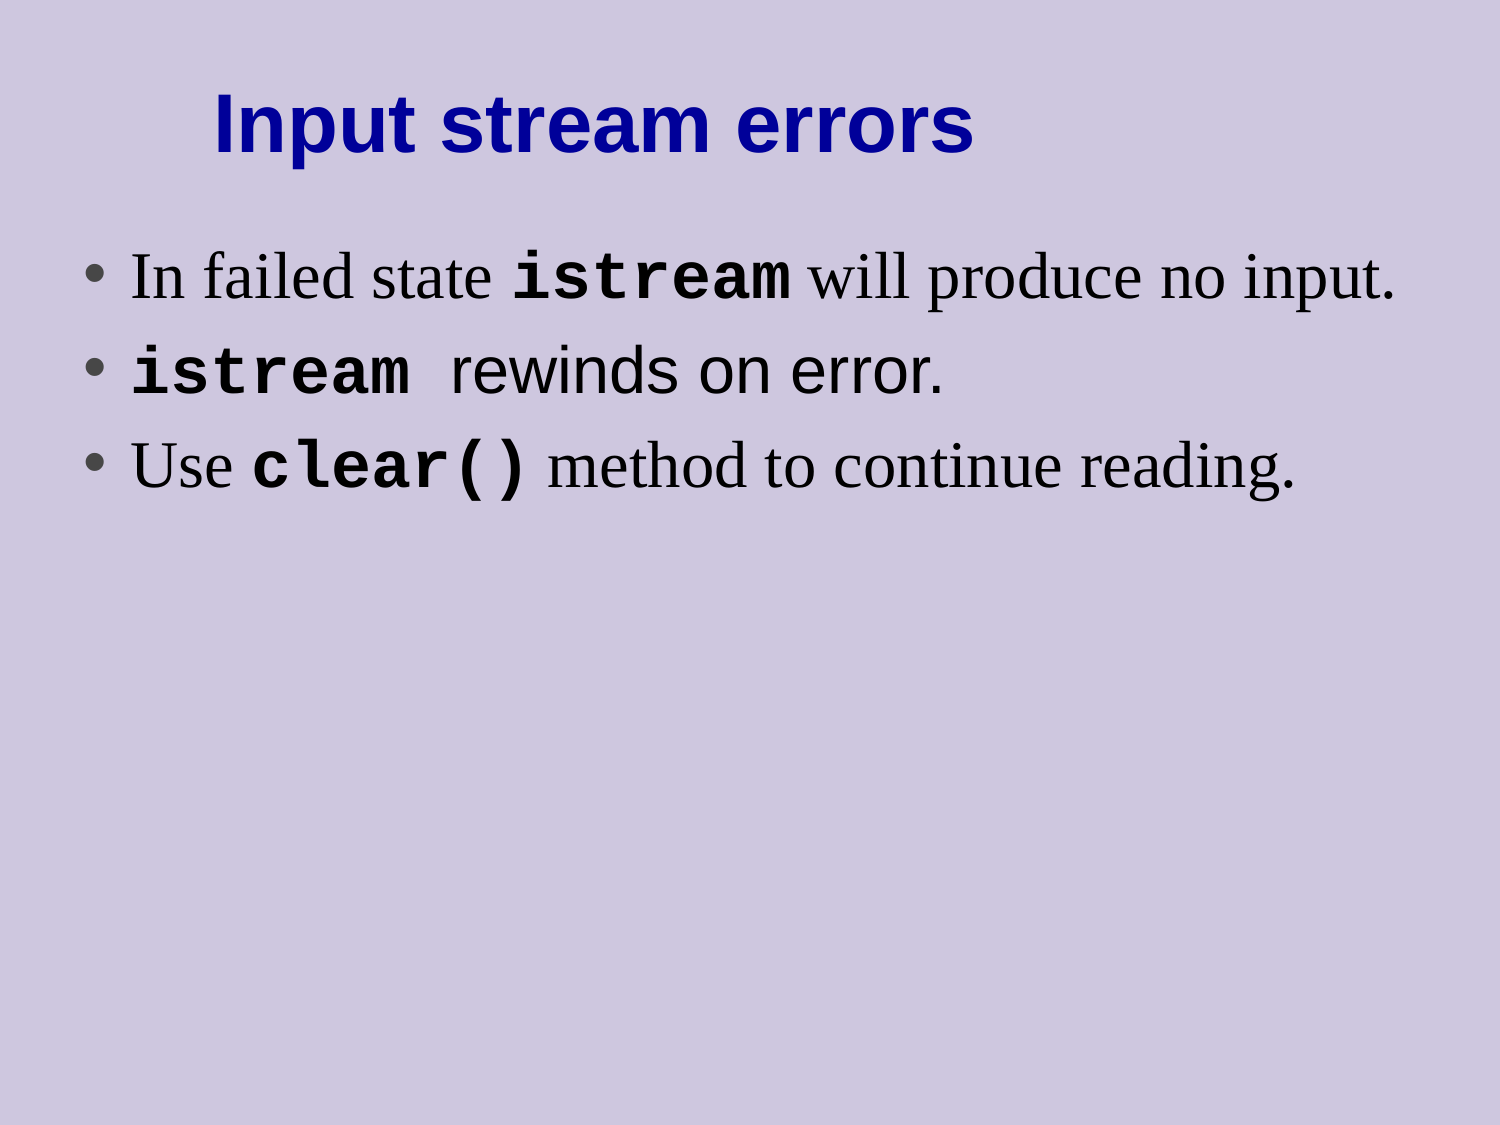

# Input stream errors
In failed state istream will produce no input.
istream rewinds on error.
Use clear() method to continue reading.